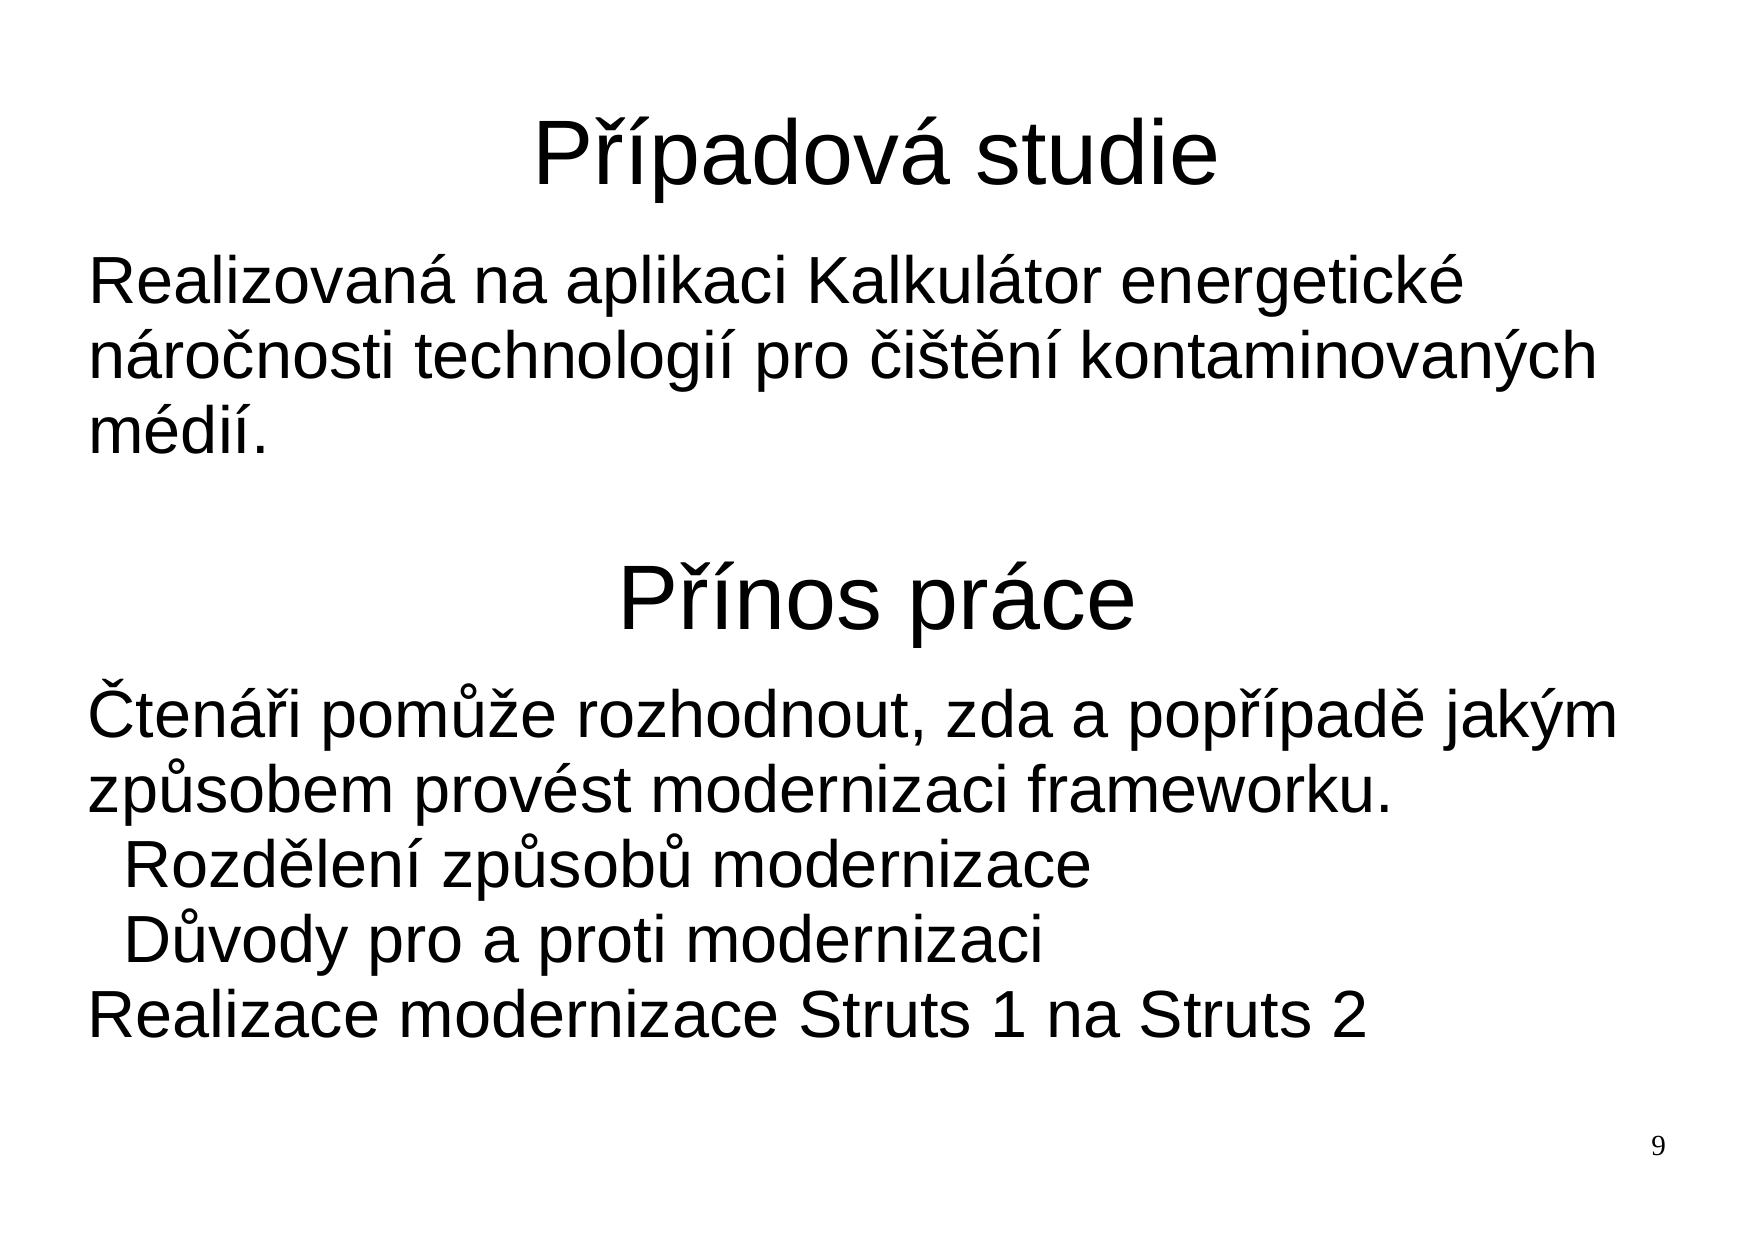

# Případová studie
Realizovaná na aplikaci Kalkulátor energetické náročnosti technologií pro čištění kontaminovaných médií.
Přínos práce
Čtenáři pomůže rozhodnout, zda a popřípadě jakým způsobem provést modernizaci frameworku.
Rozdělení způsobů modernizace
Důvody pro a proti modernizaci
Realizace modernizace Struts 1 na Struts 2
9